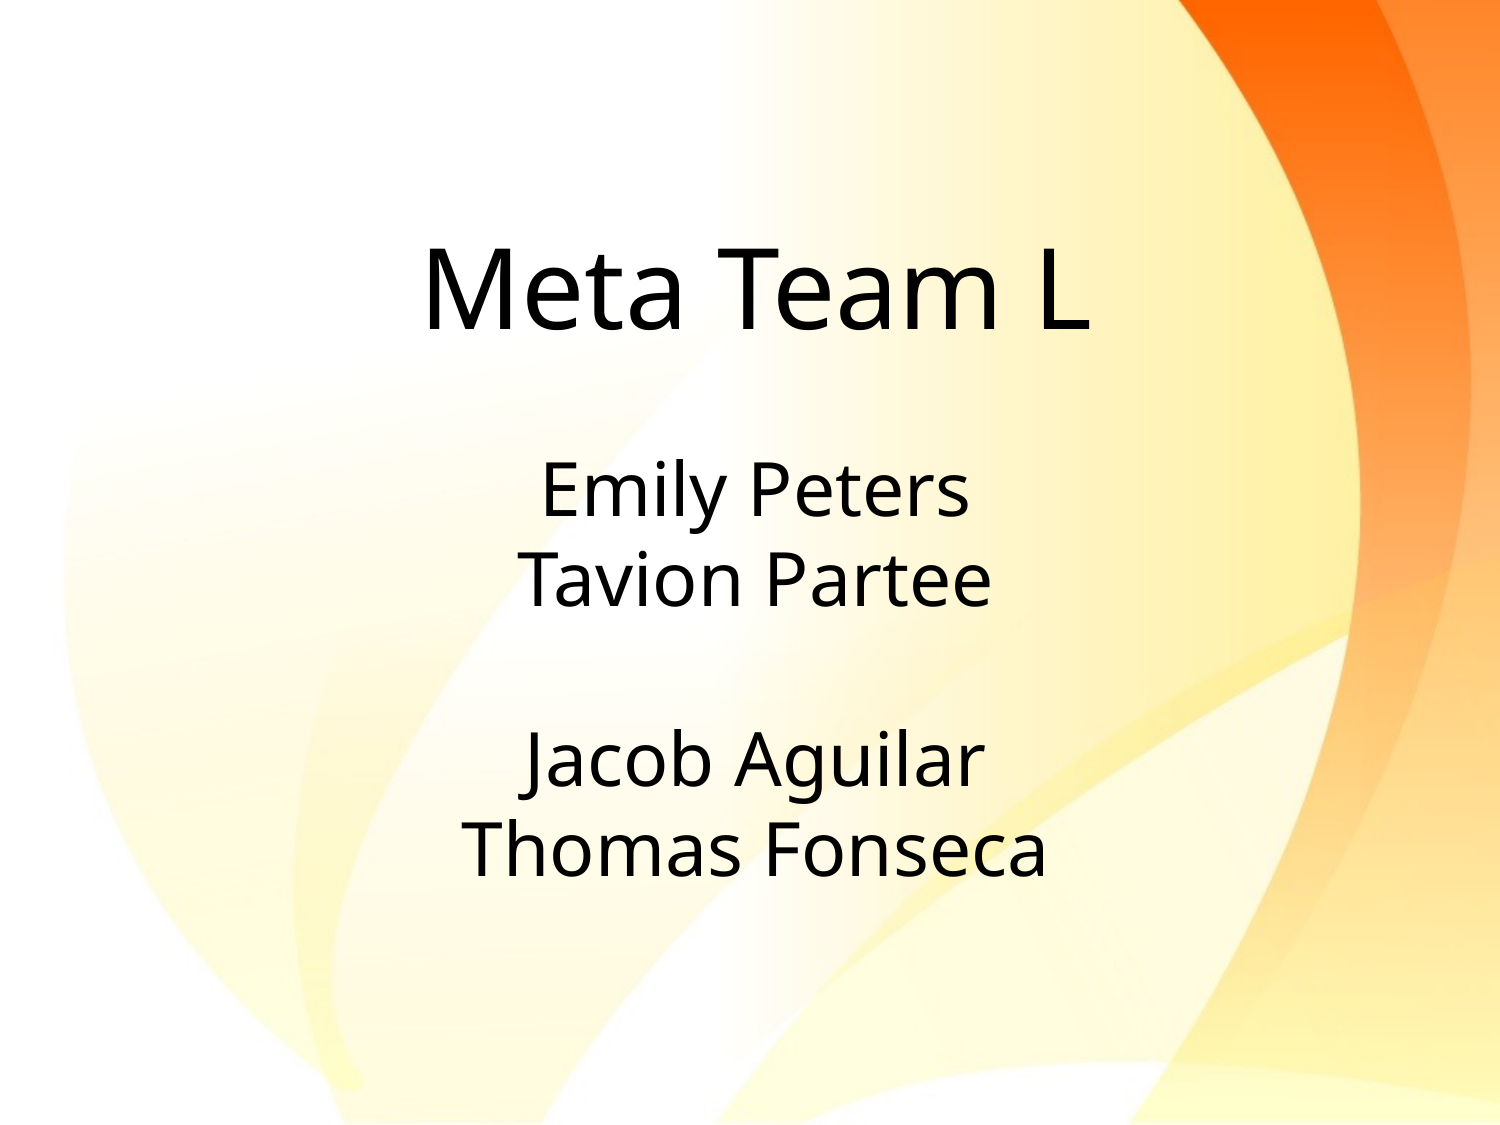

Meta Team L
Emily Peters
Tavion Partee
Jacob Aguilar
Thomas Fonseca